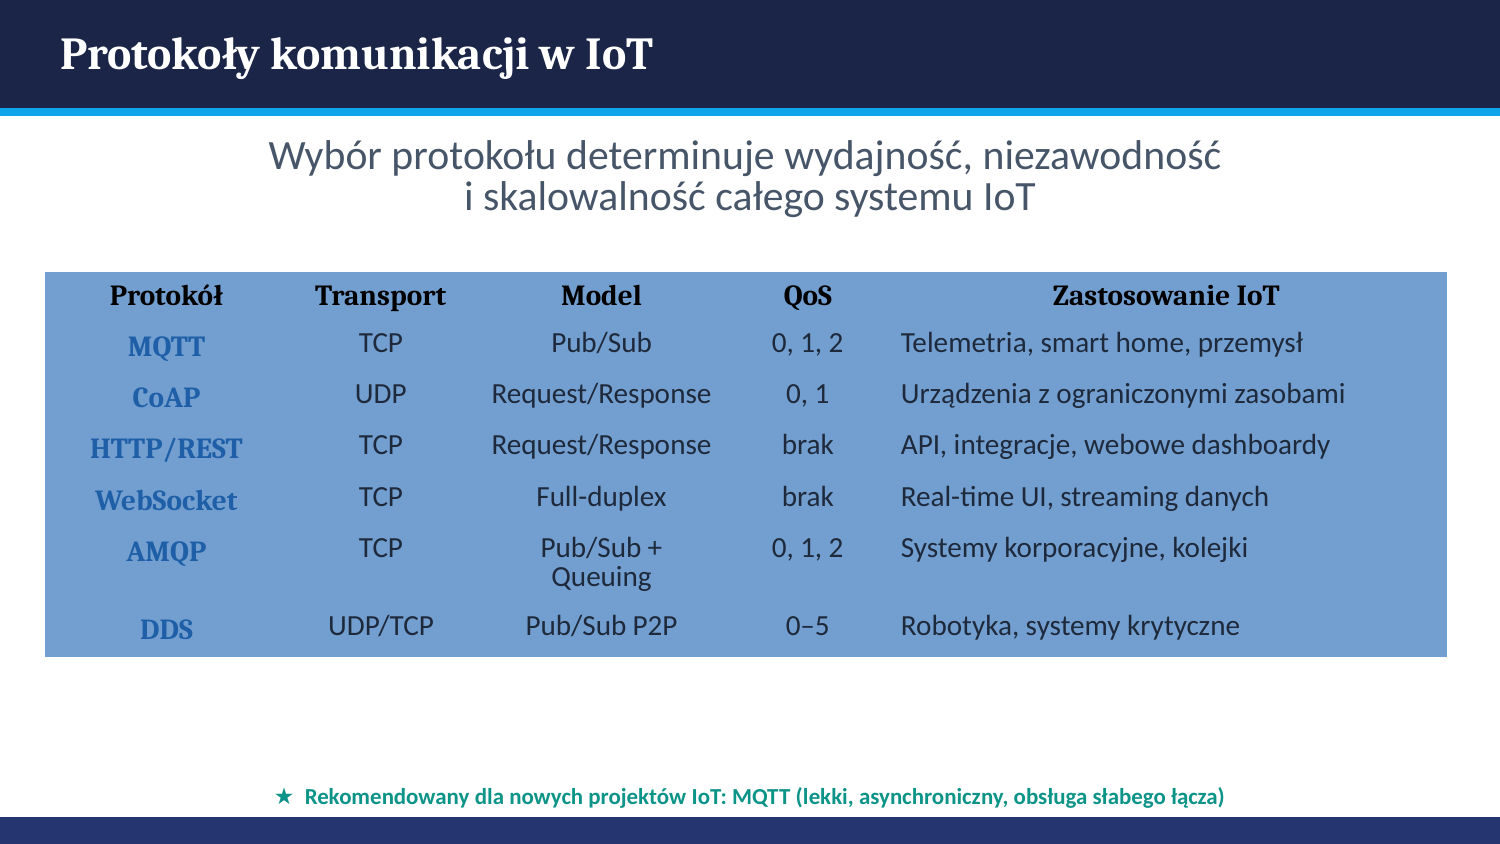

Protokoły komunikacji w IoT
Wybór protokołu determinuje wydajność, niezawodność
i skalowalność całego systemu IoT
| Protokół | Transport | Model | QoS | Zastosowanie IoT |
| --- | --- | --- | --- | --- |
| MQTT | TCP | Pub/Sub | 0, 1, 2 | Telemetria, smart home, przemysł |
| CoAP | UDP | Request/Response | 0, 1 | Urządzenia z ograniczonymi zasobami |
| HTTP/REST | TCP | Request/Response | brak | API, integracje, webowe dashboardy |
| WebSocket | TCP | Full-duplex | brak | Real-time UI, streaming danych |
| AMQP | TCP | Pub/Sub + Queuing | 0, 1, 2 | Systemy korporacyjne, kolejki |
| DDS | UDP/TCP | Pub/Sub P2P | 0–5 | Robotyka, systemy krytyczne |
★ Rekomendowany dla nowych projektów IoT: MQTT (lekki, asynchroniczny, obsługa słabego łącza)